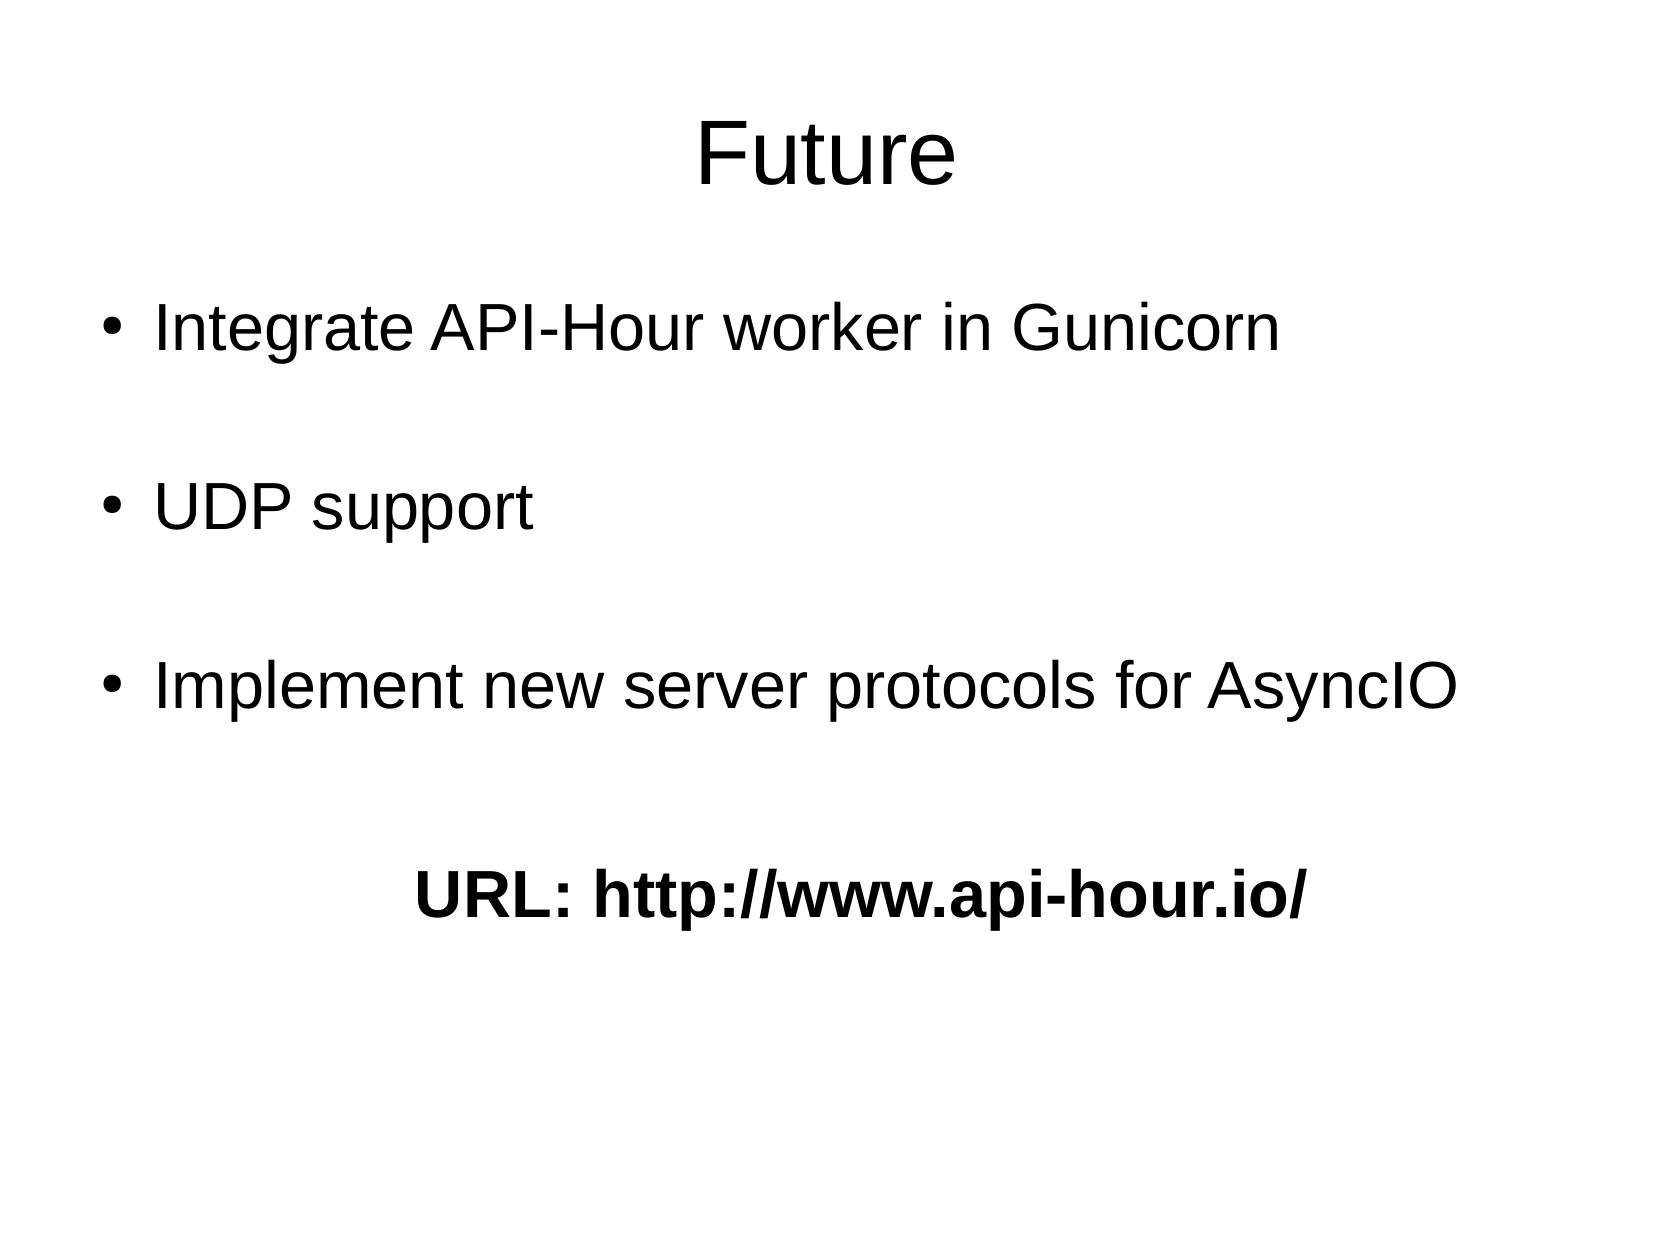

# Future
Integrate API-Hour worker in Gunicorn
UDP support
Implement new server protocols for AsyncIO
URL: http://www.api-hour.io/